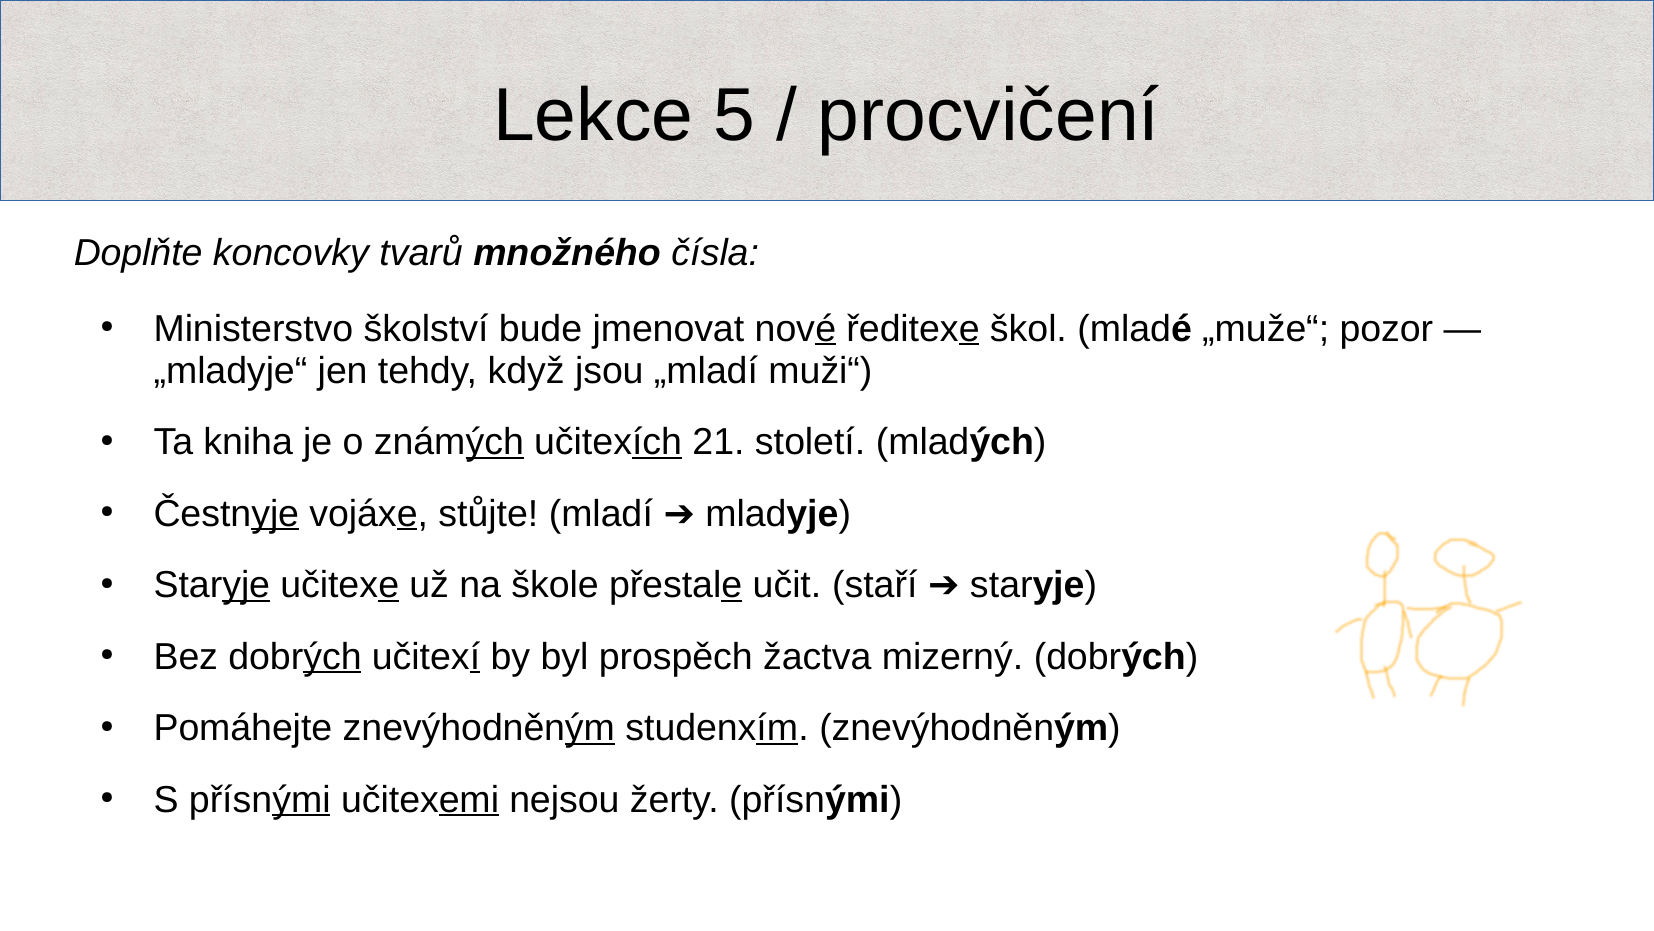

# Lekce 5 / procvičení
Doplňte koncovky tvarů množného čísla:
Ministerstvo školství bude jmenovat nové ředitexe škol. (mladé „muže“; pozor — „mladyje“ jen tehdy, když jsou „mladí muži“)
Ta kniha je o známých učitexích 21. století. (mladých)
Čestnyje vojáxe, stůjte! (mladí ➔ mladyje)
Staryje učitexe už na škole přestale učit. (staří ➔ staryje)
Bez dobrých učitexí by byl prospěch žactva mizerný. (dobrých)
Pomáhejte znevýhodněným studenxím. (znevýhodněným)
S přísnými učitexemi nejsou žerty. (přísnými)